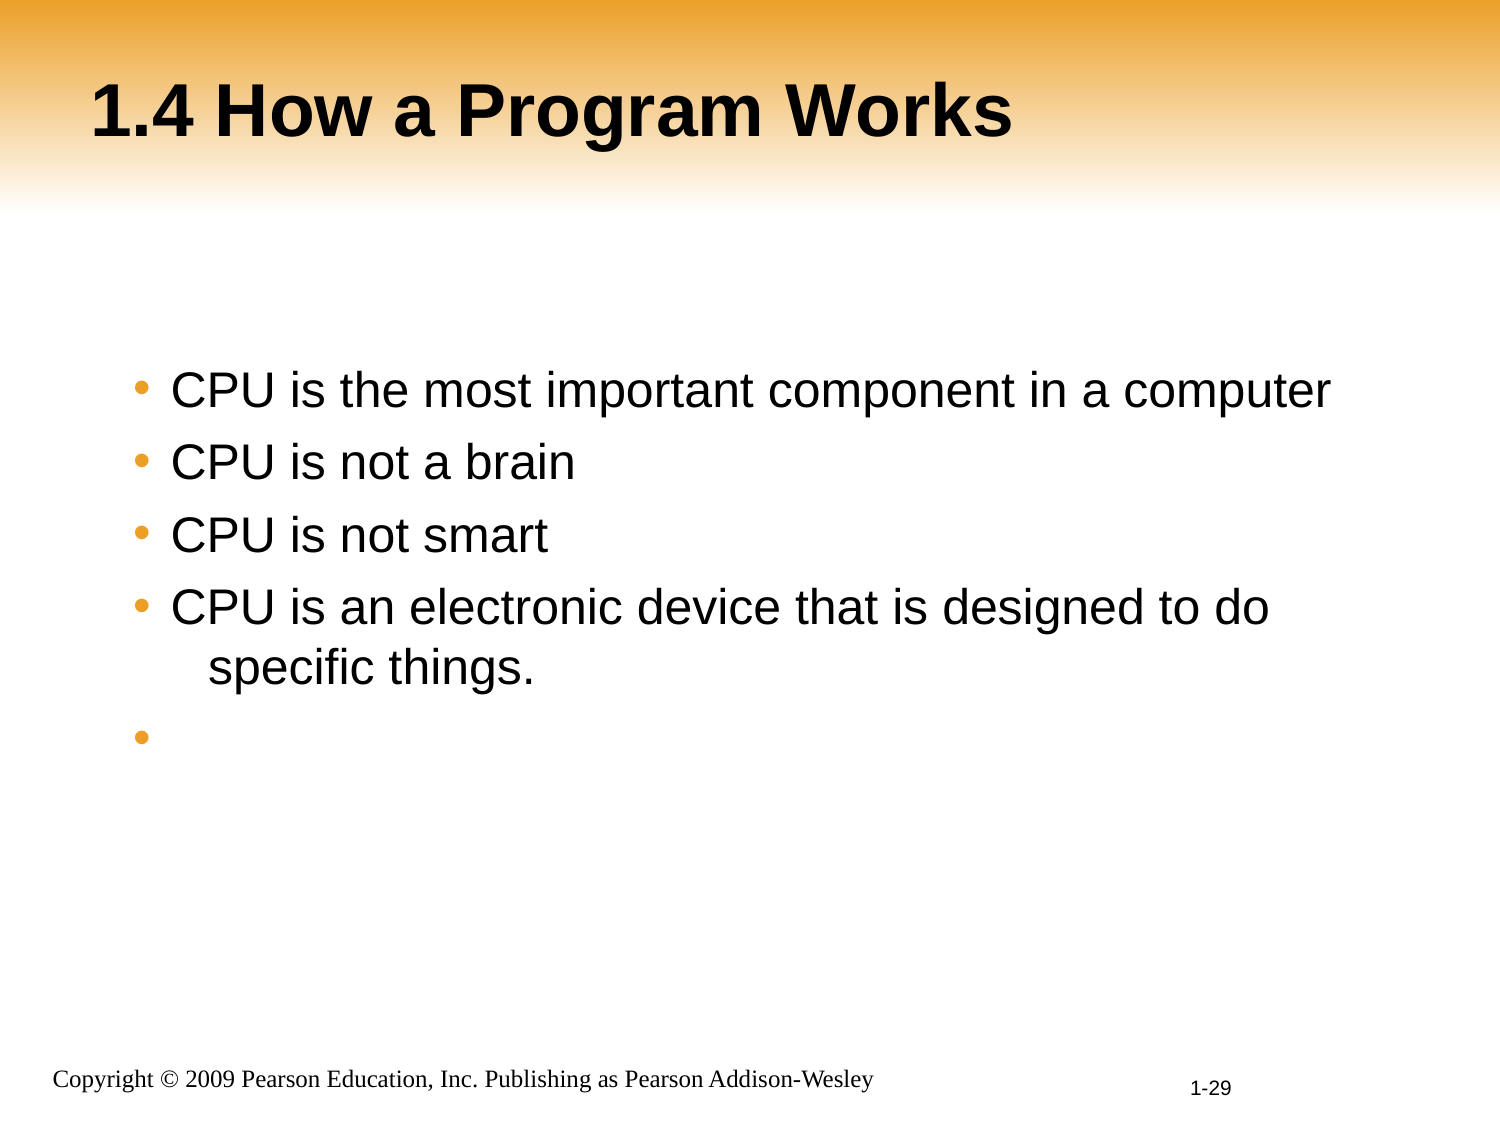

# 1.4 How a Program Works
CPU is the most important component in a computer
CPU is not a brain
CPU is not smart
CPU is an electronic device that is designed to do specific things.